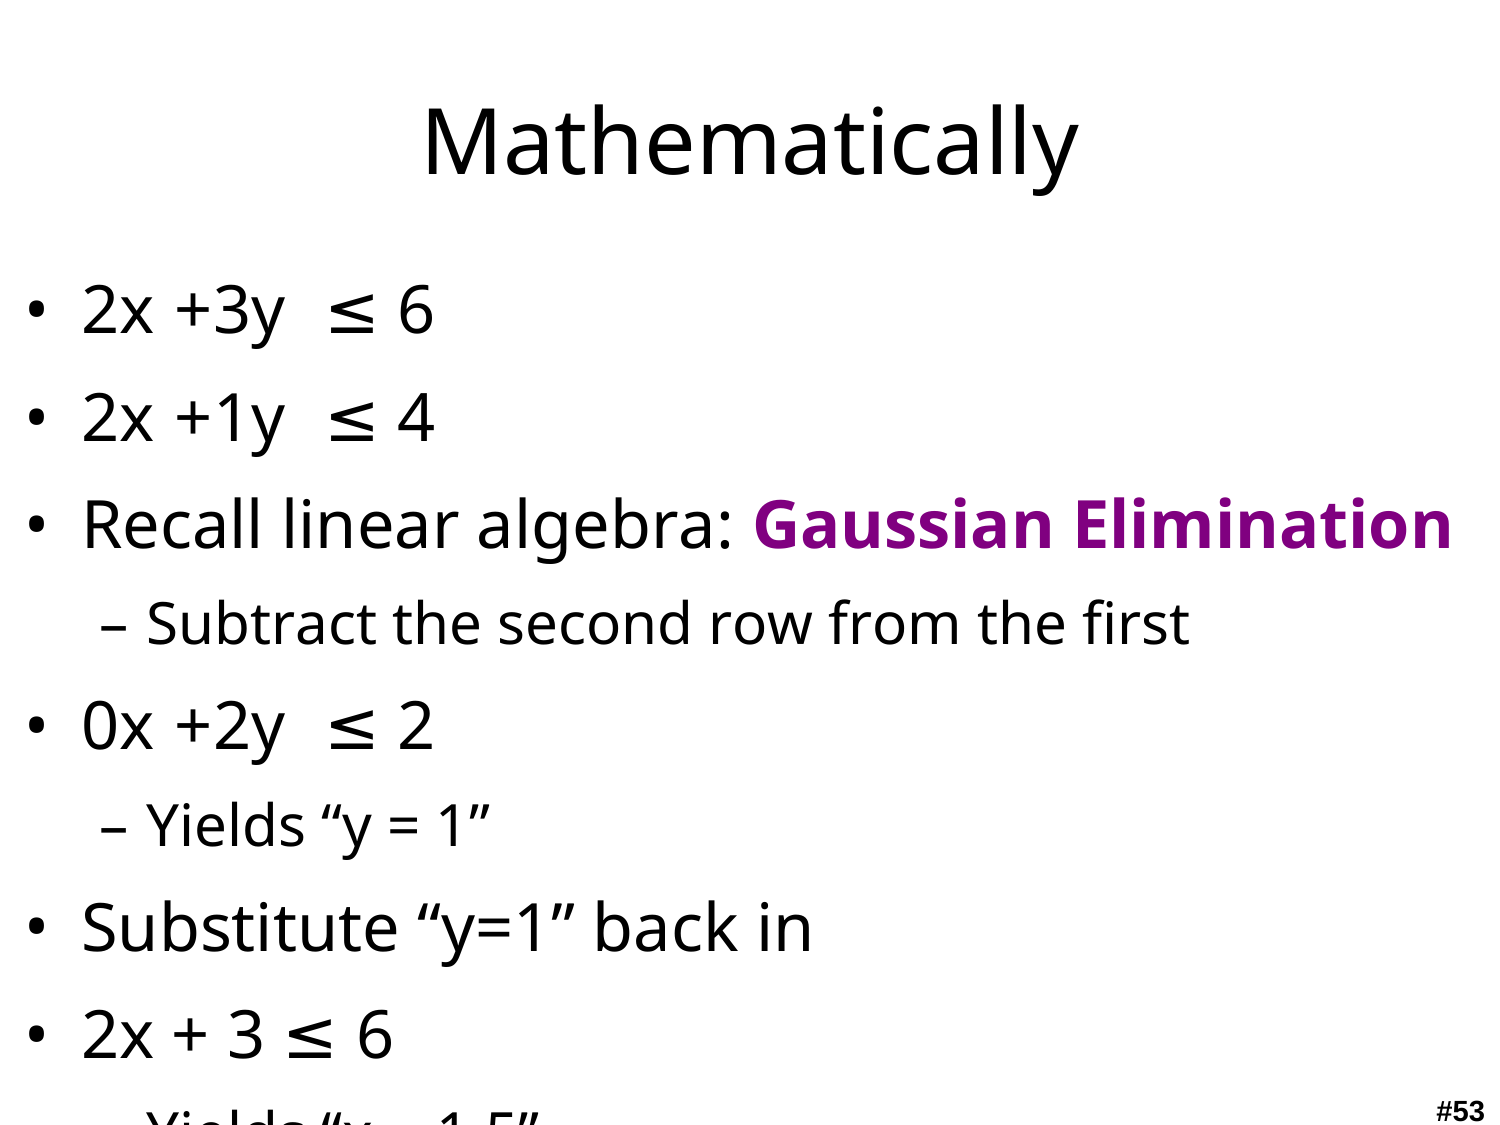

# Mathematically
2x	+3y	≤ 6
2x	+1y	≤ 4
Recall linear algebra: Gaussian Elimination
Subtract the second row from the first
0x	+2y	≤ 2
Yields “y = 1”
Substitute “y=1” back in
2x + 3 ≤ 6
Yields “x = 1.5”
53